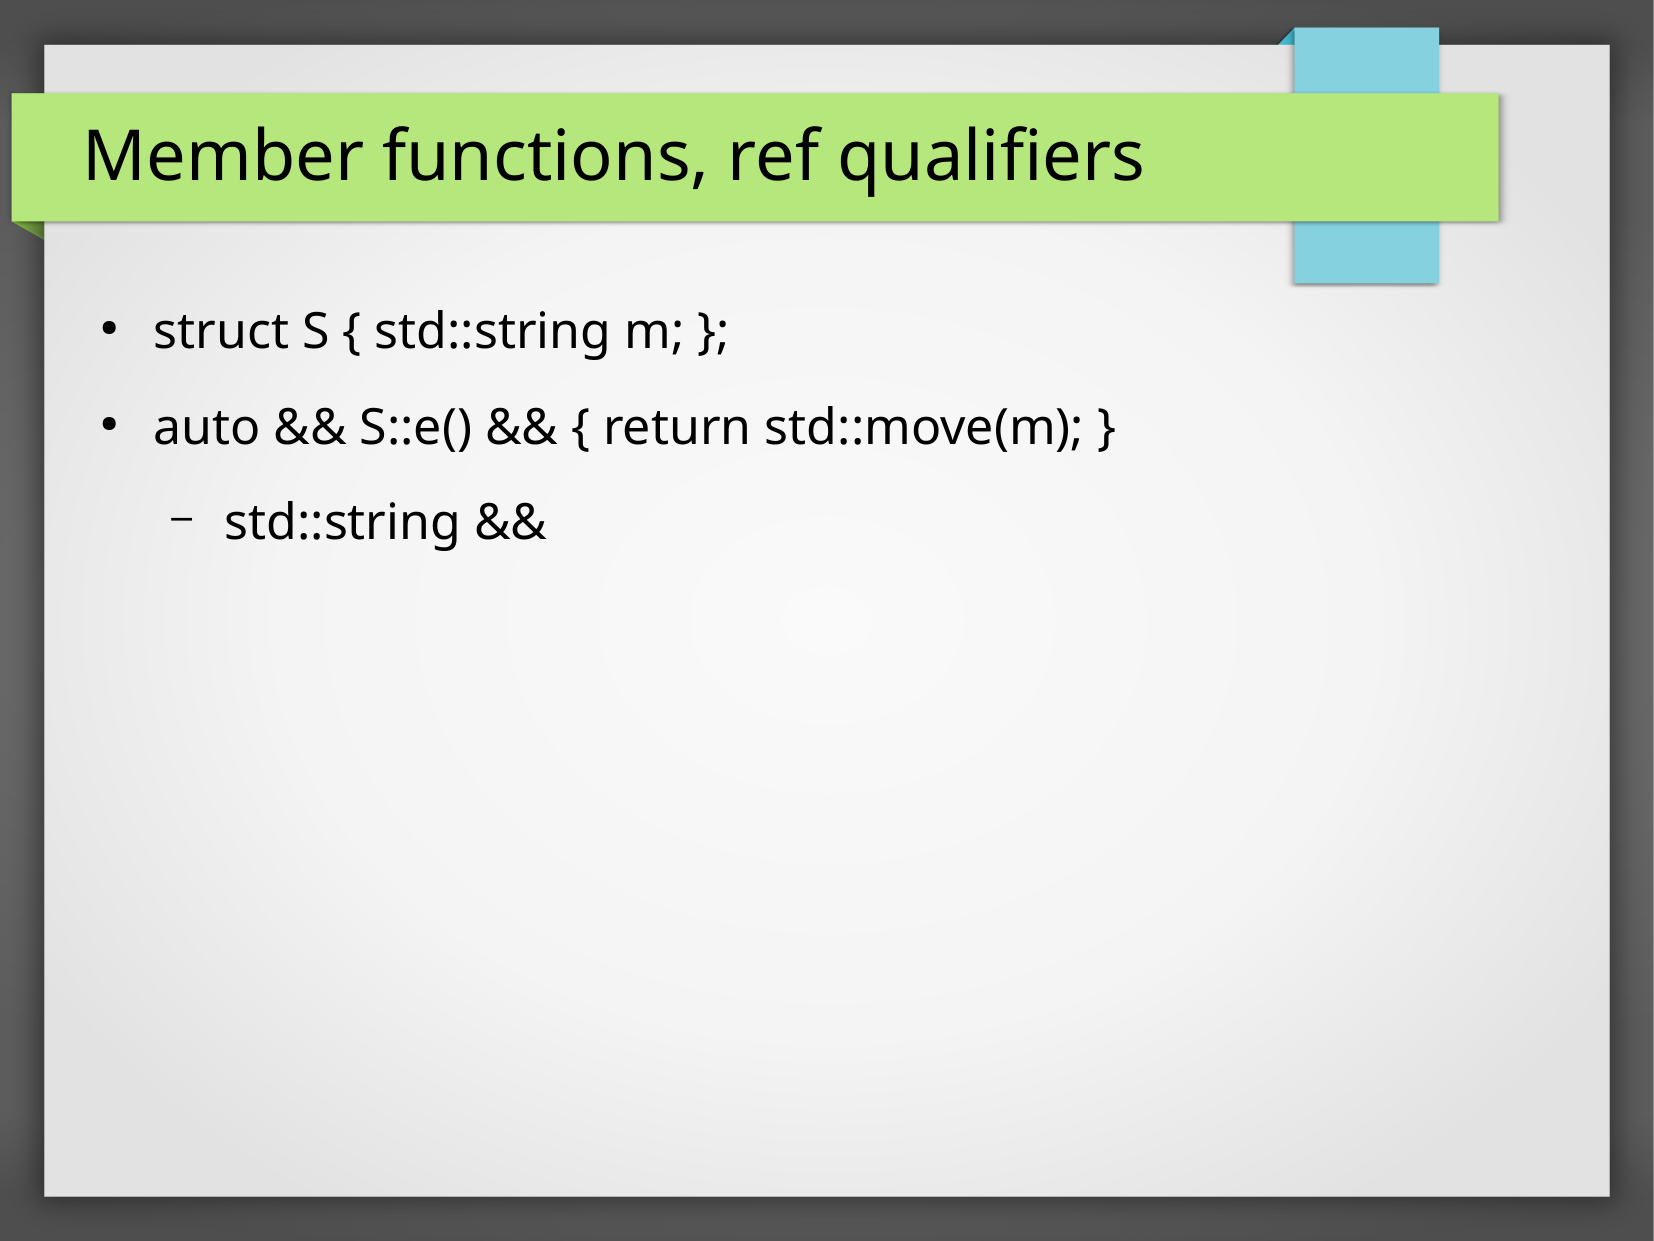

# Member functions, ref qualifiers
struct S { std::string m; };
auto && S::e() && { return std::move(m); }
std::string &&